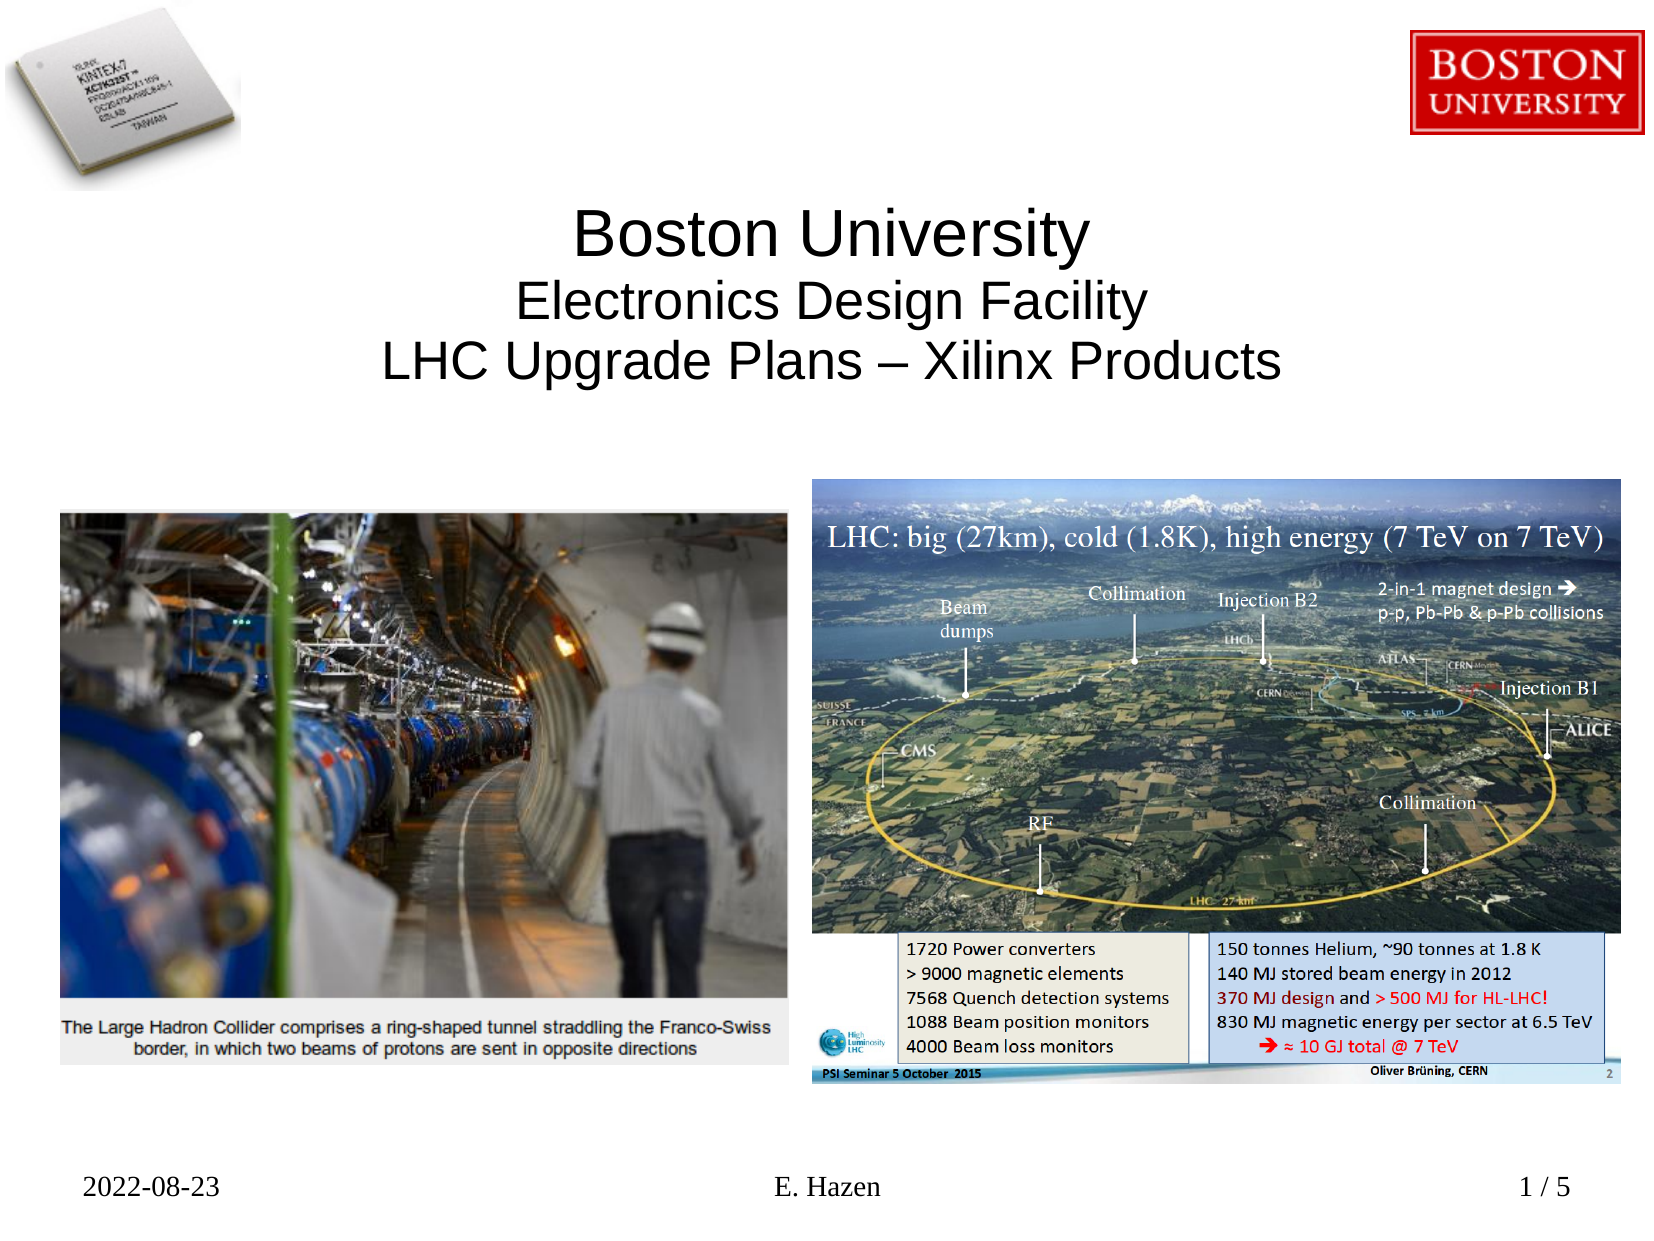

# Boston University
Electronics Design Facility
LHC Upgrade Plans – Xilinx Products
2022-08-23
E. Hazen
1